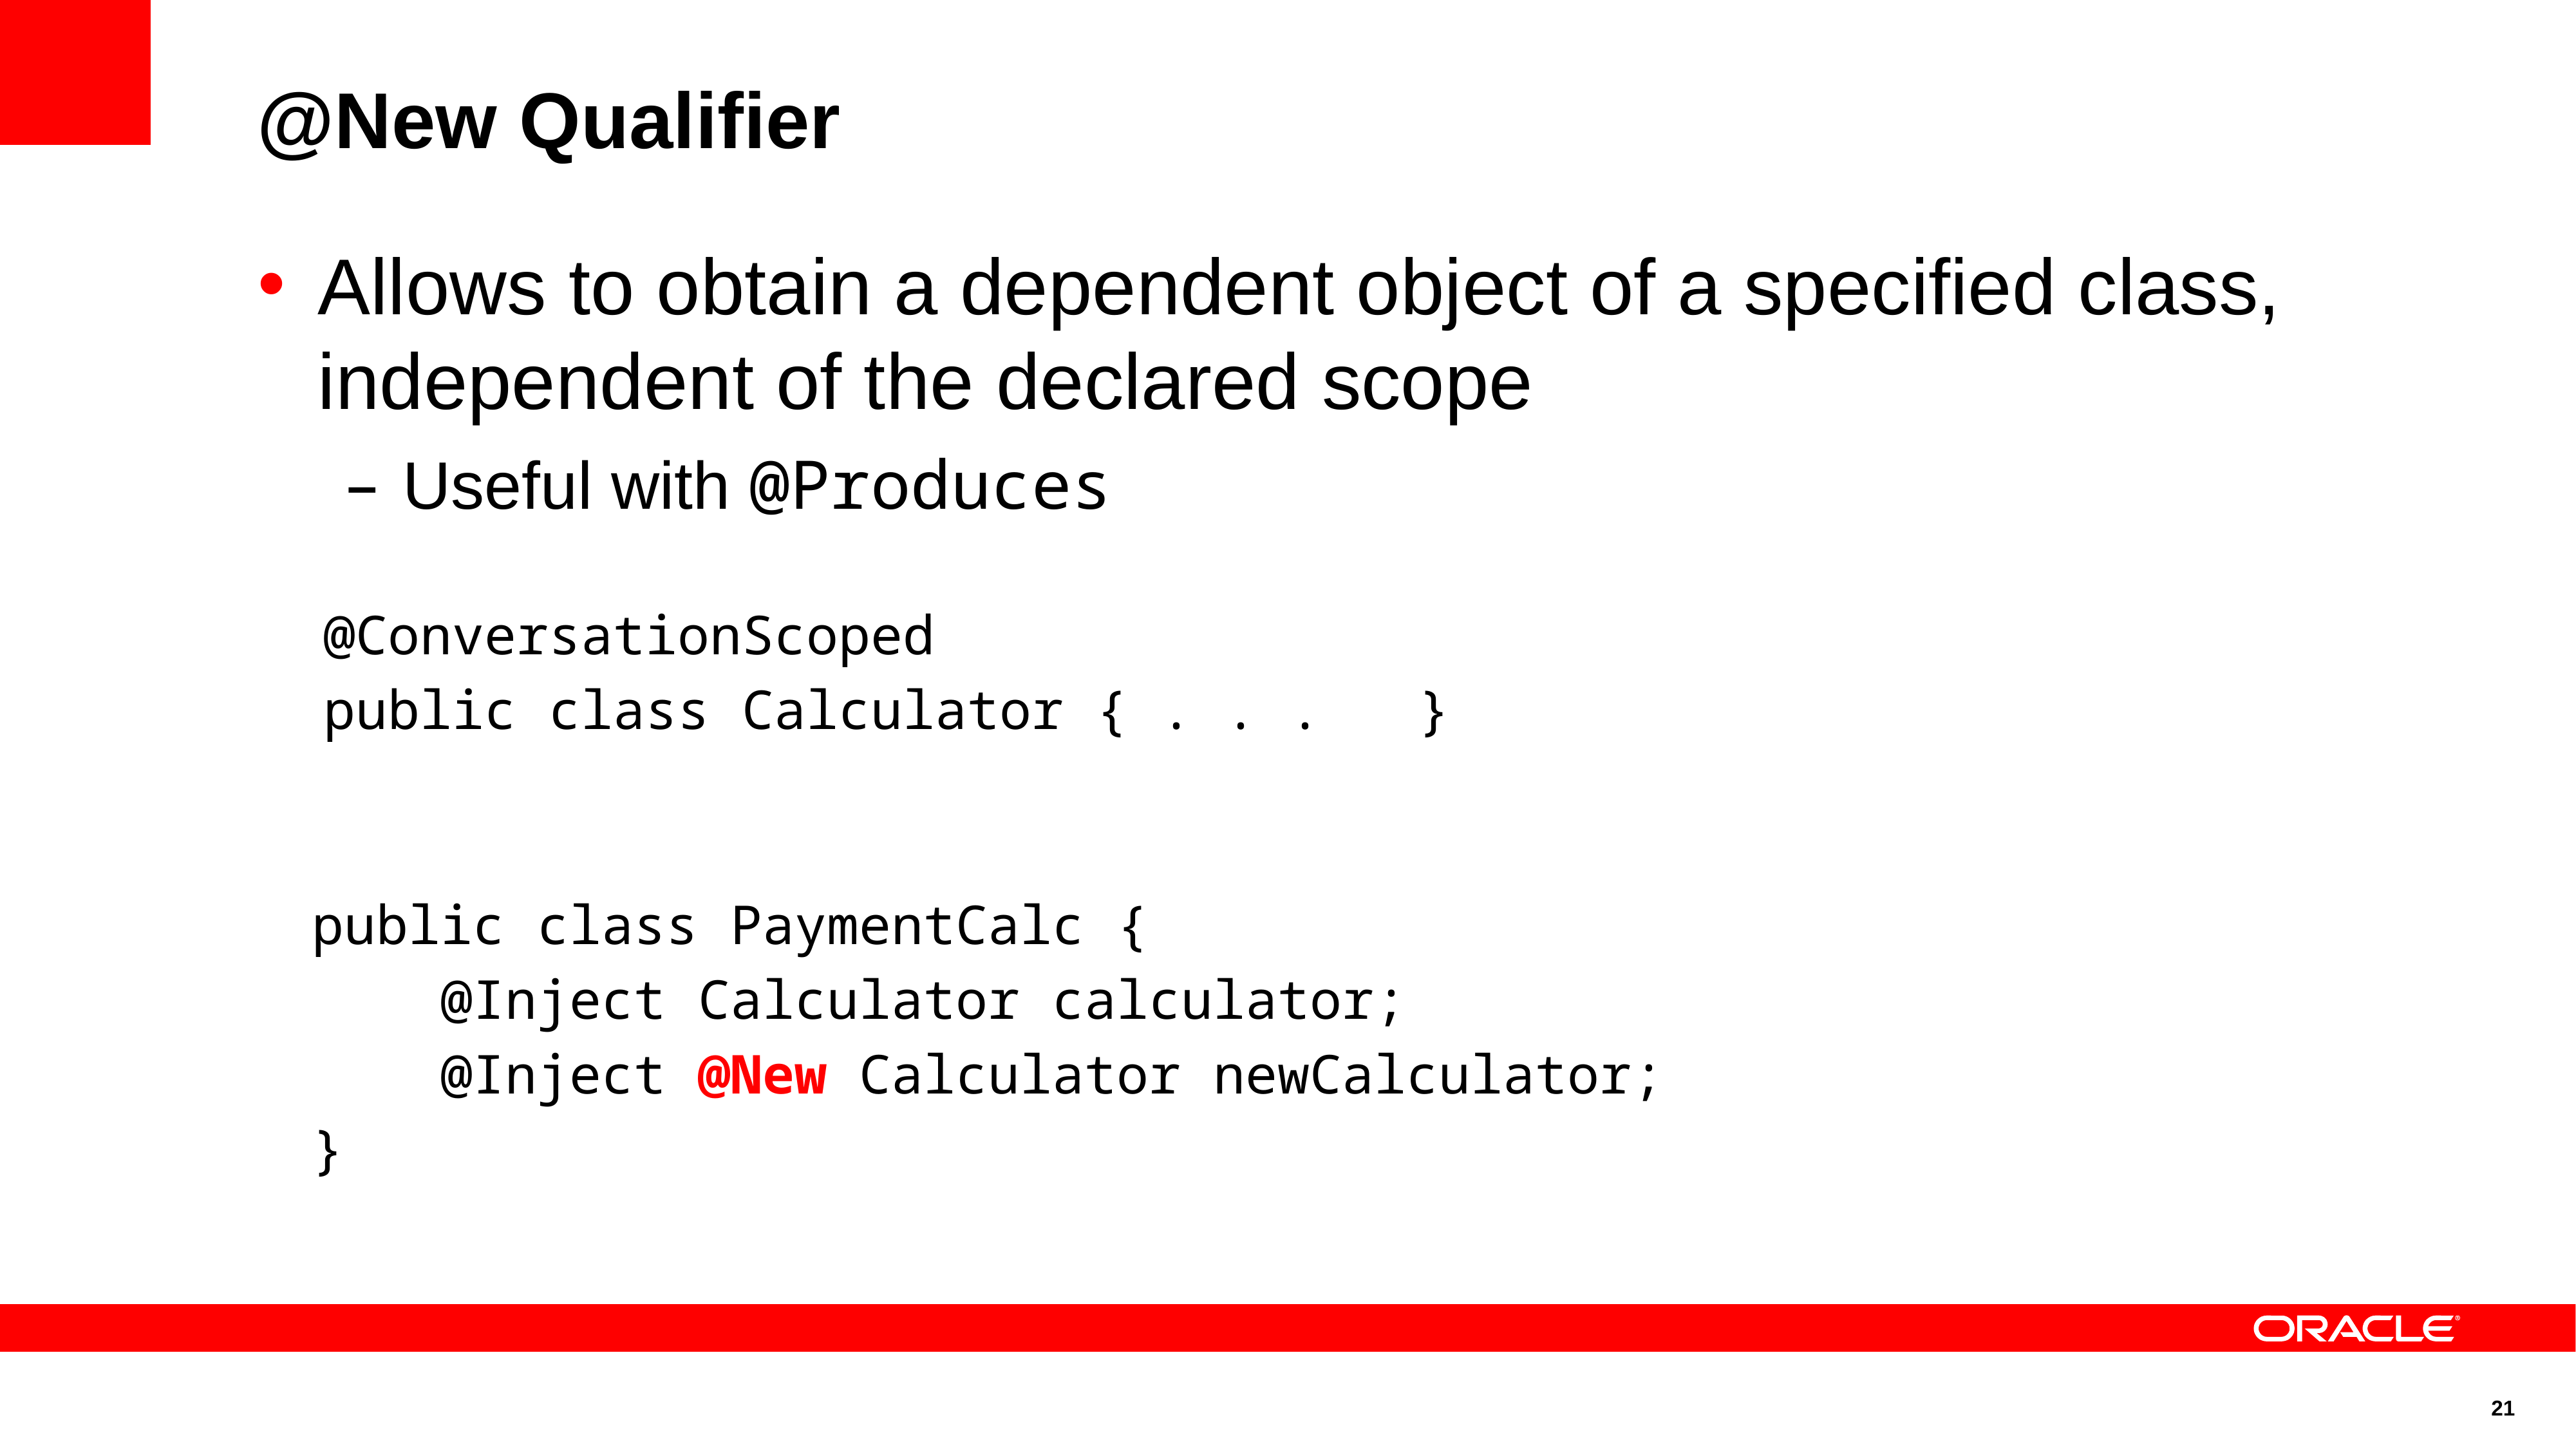

# @New Qualifier
Allows to obtain a dependent object of a specified class, independent of the declared scope
Useful with @Produces
@ConversationScoped
public class Calculator { . . .  }
public class PaymentCalc {
 @Inject Calculator calculator;
 @Inject @New Calculator newCalculator;
}